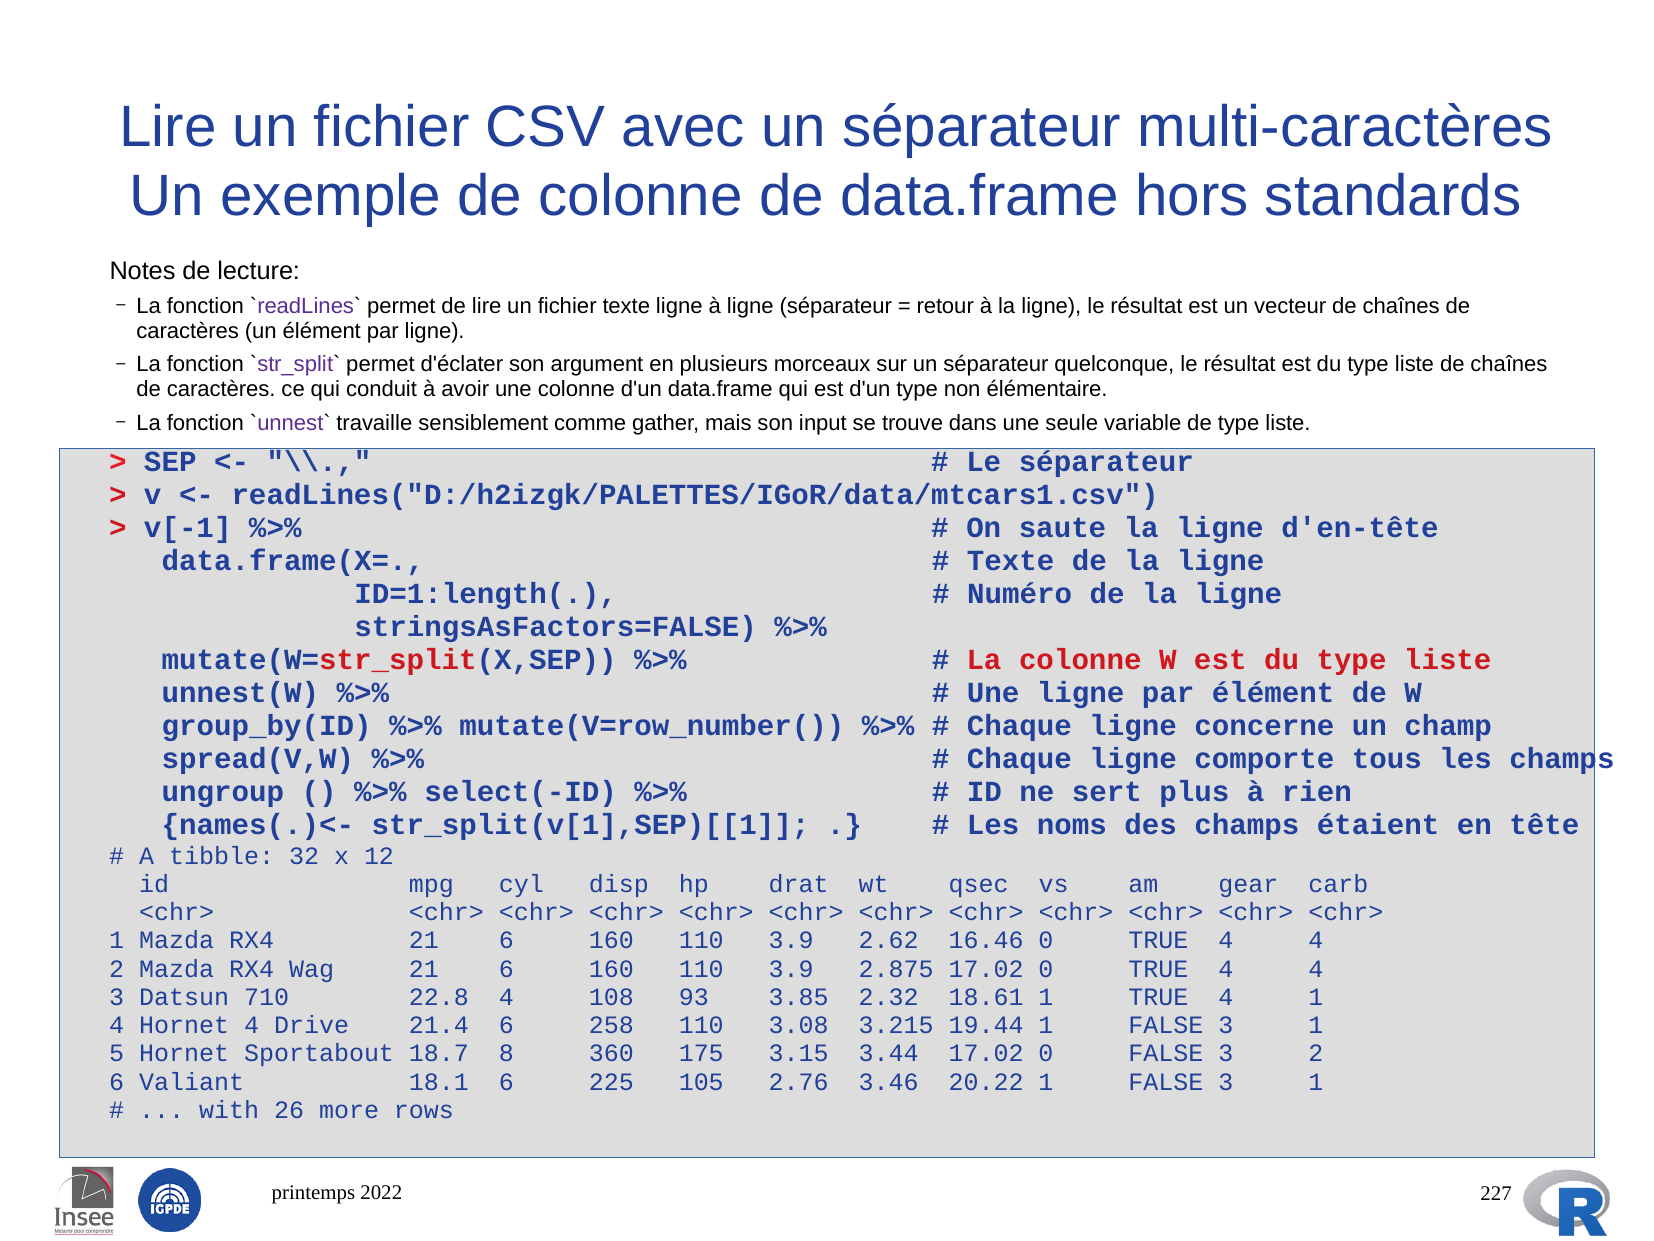

# Lire un fichier CSV avec un séparateur multi-caractères Un exemple de colonne de data.frame hors standards
Notes de lecture:
La fonction `readLines` permet de lire un fichier texte ligne à ligne (séparateur = retour à la ligne), le résultat est un vecteur de chaînes de caractères (un élément par ligne).
La fonction `str_split` permet d'éclater son argument en plusieurs morceaux sur un séparateur quelconque, le résultat est du type liste de chaînes de caractères. ce qui conduit à avoir une colonne d'un data.frame qui est d'un type non élémentaire.
La fonction `unnest` travaille sensiblement comme gather, mais son input se trouve dans une seule variable de type liste.
> SEP <- "\\.," # Le séparateur
> v <- readLines("D:/h2izgk/PALETTES/IGoR/data/mtcars1.csv")
> v[-1] %>% # On saute la ligne d'en-tête
 data.frame(X=., # Texte de la ligne
 ID=1:length(.), # Numéro de la ligne
 stringsAsFactors=FALSE) %>%
 mutate(W=str_split(X,SEP)) %>% # La colonne W est du type liste
 unnest(W) %>% # Une ligne par élément de W
 group_by(ID) %>% mutate(V=row_number()) %>% # Chaque ligne concerne un champ
 spread(V,W) %>% # Chaque ligne comporte tous les champs
 ungroup () %>% select(-ID) %>% # ID ne sert plus à rien
 {names(.)<- str_split(v[1],SEP)[[1]]; .} # Les noms des champs étaient en tête
# A tibble: 32 x 12
 id mpg cyl disp hp drat wt qsec vs am gear carb
 <chr> <chr> <chr> <chr> <chr> <chr> <chr> <chr> <chr> <chr> <chr> <chr>
1 Mazda RX4 21 6 160 110 3.9 2.62 16.46 0 TRUE 4 4
2 Mazda RX4 Wag 21 6 160 110 3.9 2.875 17.02 0 TRUE 4 4
3 Datsun 710 22.8 4 108 93 3.85 2.32 18.61 1 TRUE 4 1
4 Hornet 4 Drive 21.4 6 258 110 3.08 3.215 19.44 1 FALSE 3 1
5 Hornet Sportabout 18.7 8 360 175 3.15 3.44 17.02 0 FALSE 3 2
6 Valiant 18.1 6 225 105 2.76 3.46 20.22 1 FALSE 3 1
# ... with 26 more rows
printemps 2022
227